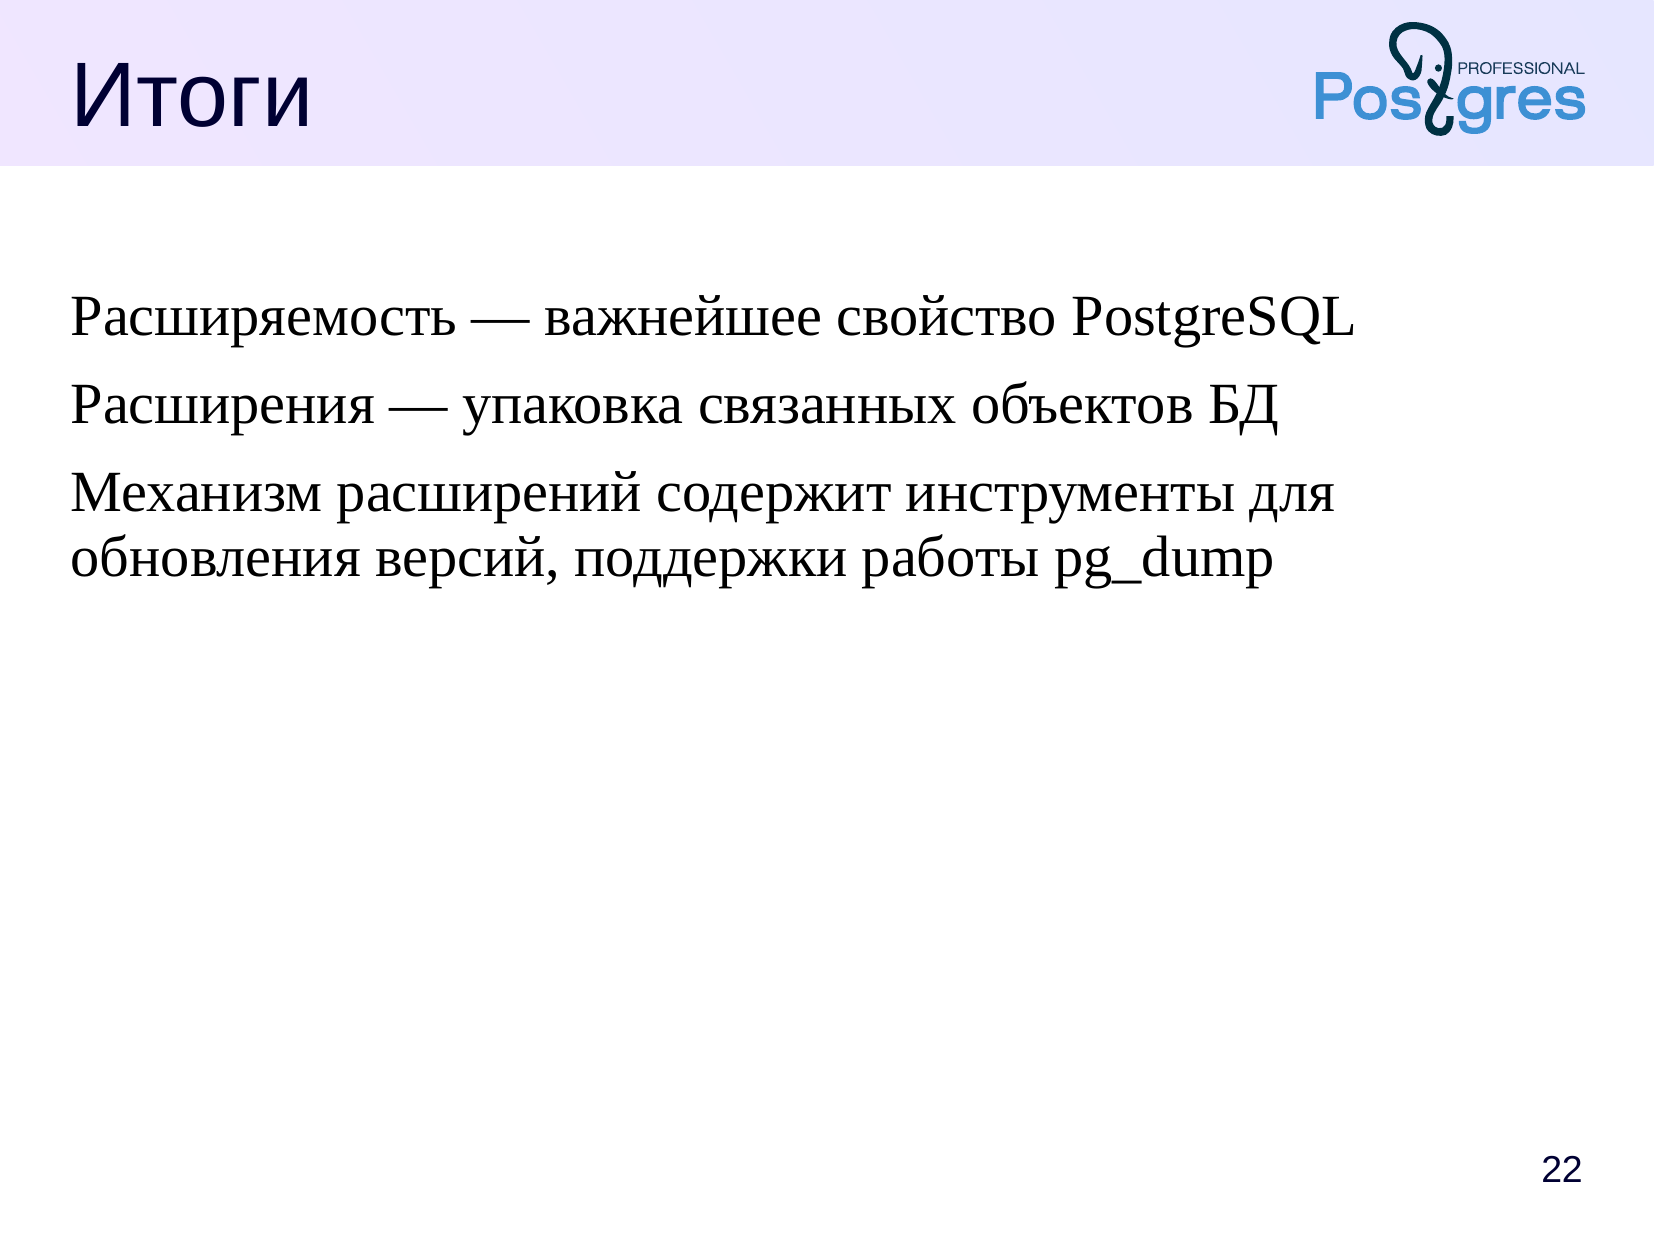

# Итоги
Расширяемость — важнейшее свойство PostgreSQL
Расширения — упаковка связанных объектов БД
Механизм расширений содержит инструменты для обновления версий, поддержки работы pg_dump